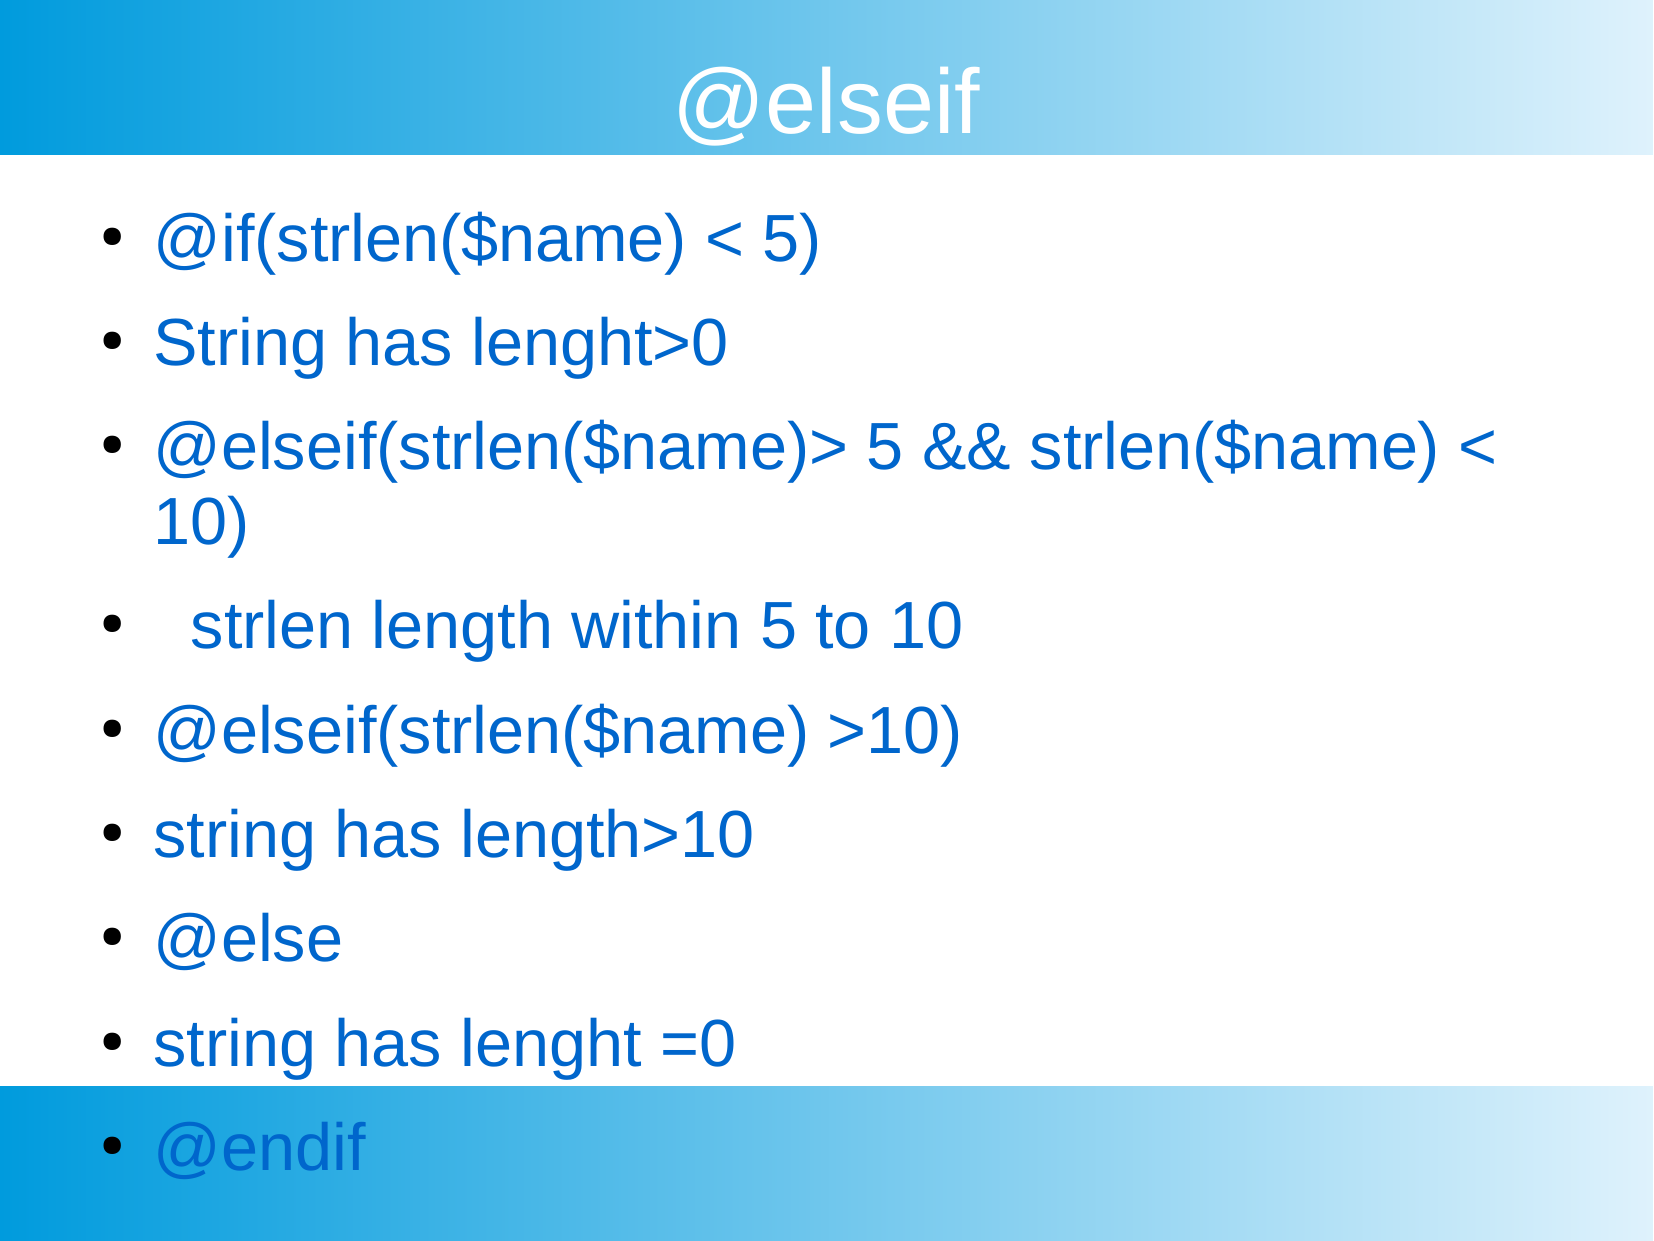

# @elseif
@if(strlen($name) < 5)
String has lenght>0
@elseif(strlen($name)> 5 && strlen($name) < 10)
 strlen length within 5 to 10
@elseif(strlen($name) >10)
string has length>10
@else
string has lenght =0
@endif